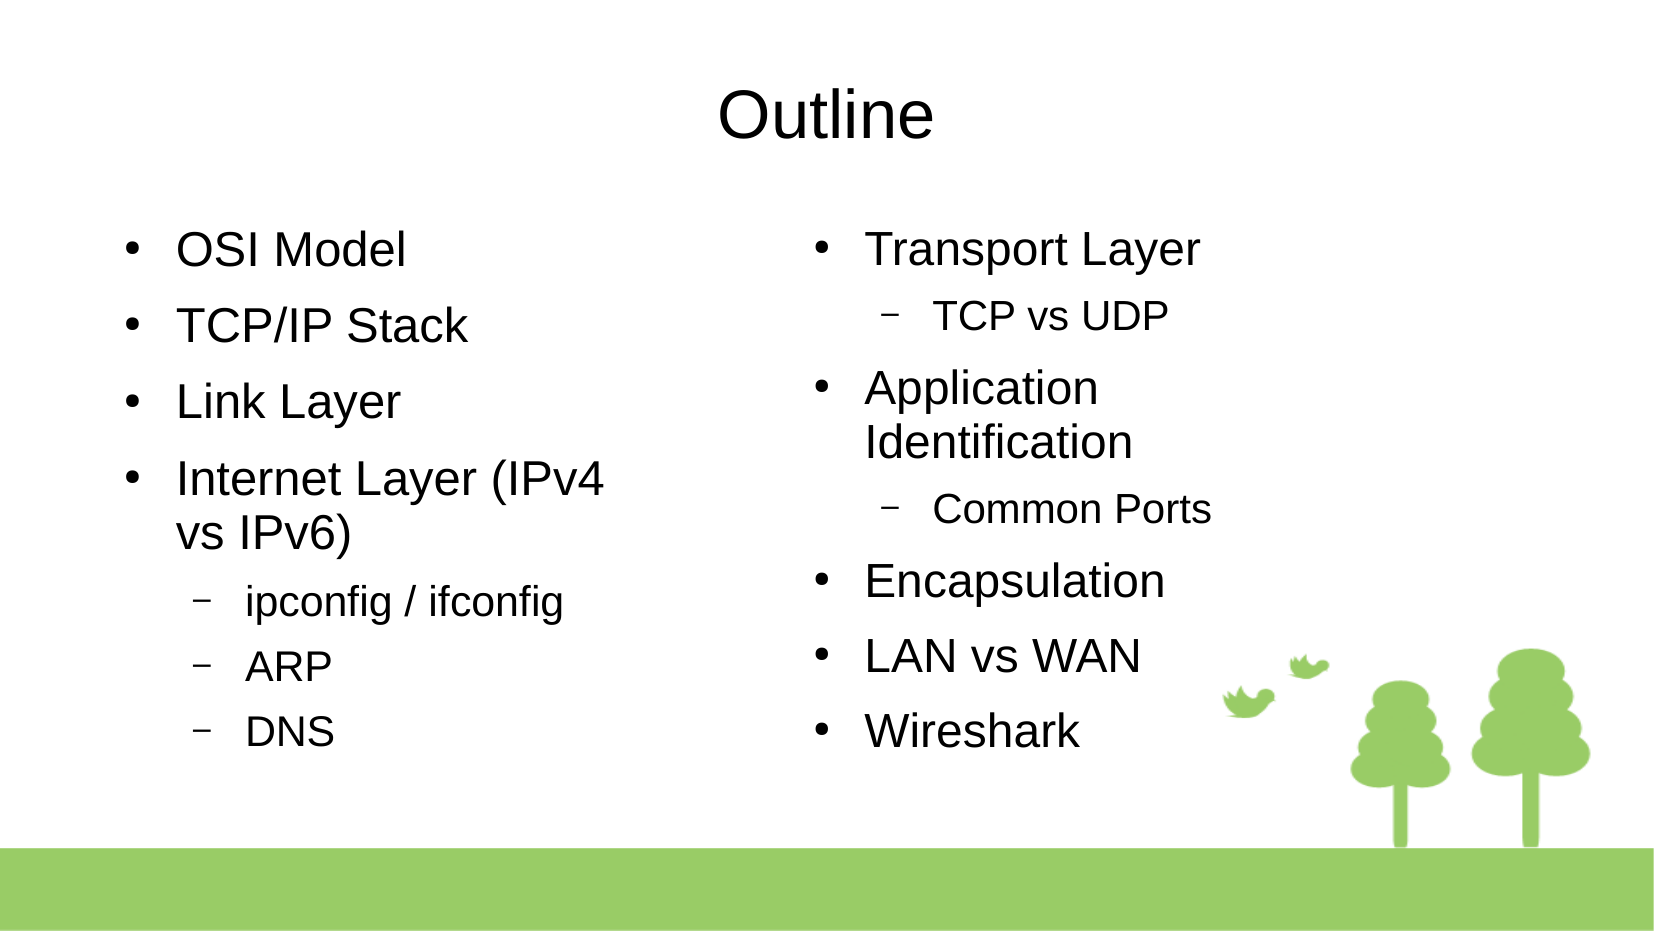

# Outline
OSI Model
TCP/IP Stack
Link Layer
Internet Layer (IPv4 vs IPv6)
ipconfig / ifconfig
ARP
DNS
Transport Layer
TCP vs UDP
Application Identification
Common Ports
Encapsulation
LAN vs WAN
Wireshark